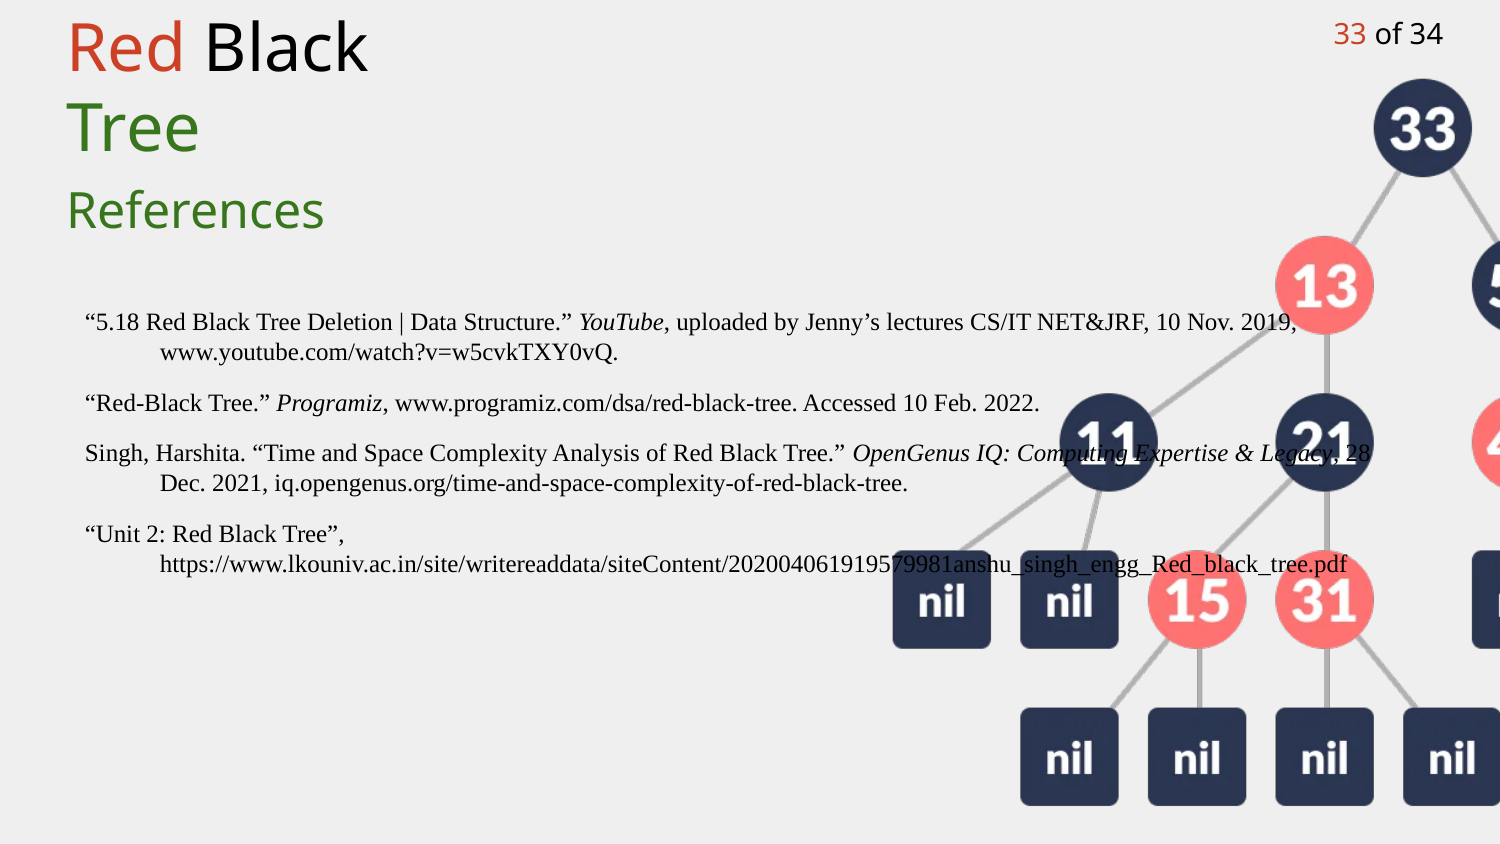

33 of 34
# Red Black Tree
References
“5.18 Red Black Tree Deletion | Data Structure.” YouTube, uploaded by Jenny’s lectures CS/IT NET&JRF, 10 Nov. 2019, www.youtube.com/watch?v=w5cvkTXY0vQ.
“Red-Black Tree.” Programiz, www.programiz.com/dsa/red-black-tree. Accessed 10 Feb. 2022.
Singh, Harshita. “Time and Space Complexity Analysis of Red Black Tree.” OpenGenus IQ: Computing Expertise & Legacy, 28 Dec. 2021, iq.opengenus.org/time-and-space-complexity-of-red-black-tree.
“Unit 2: Red Black Tree”, https://www.lkouniv.ac.in/site/writereaddata/siteContent/202004061919579981anshu_singh_engg_Red_black_tree.pdf